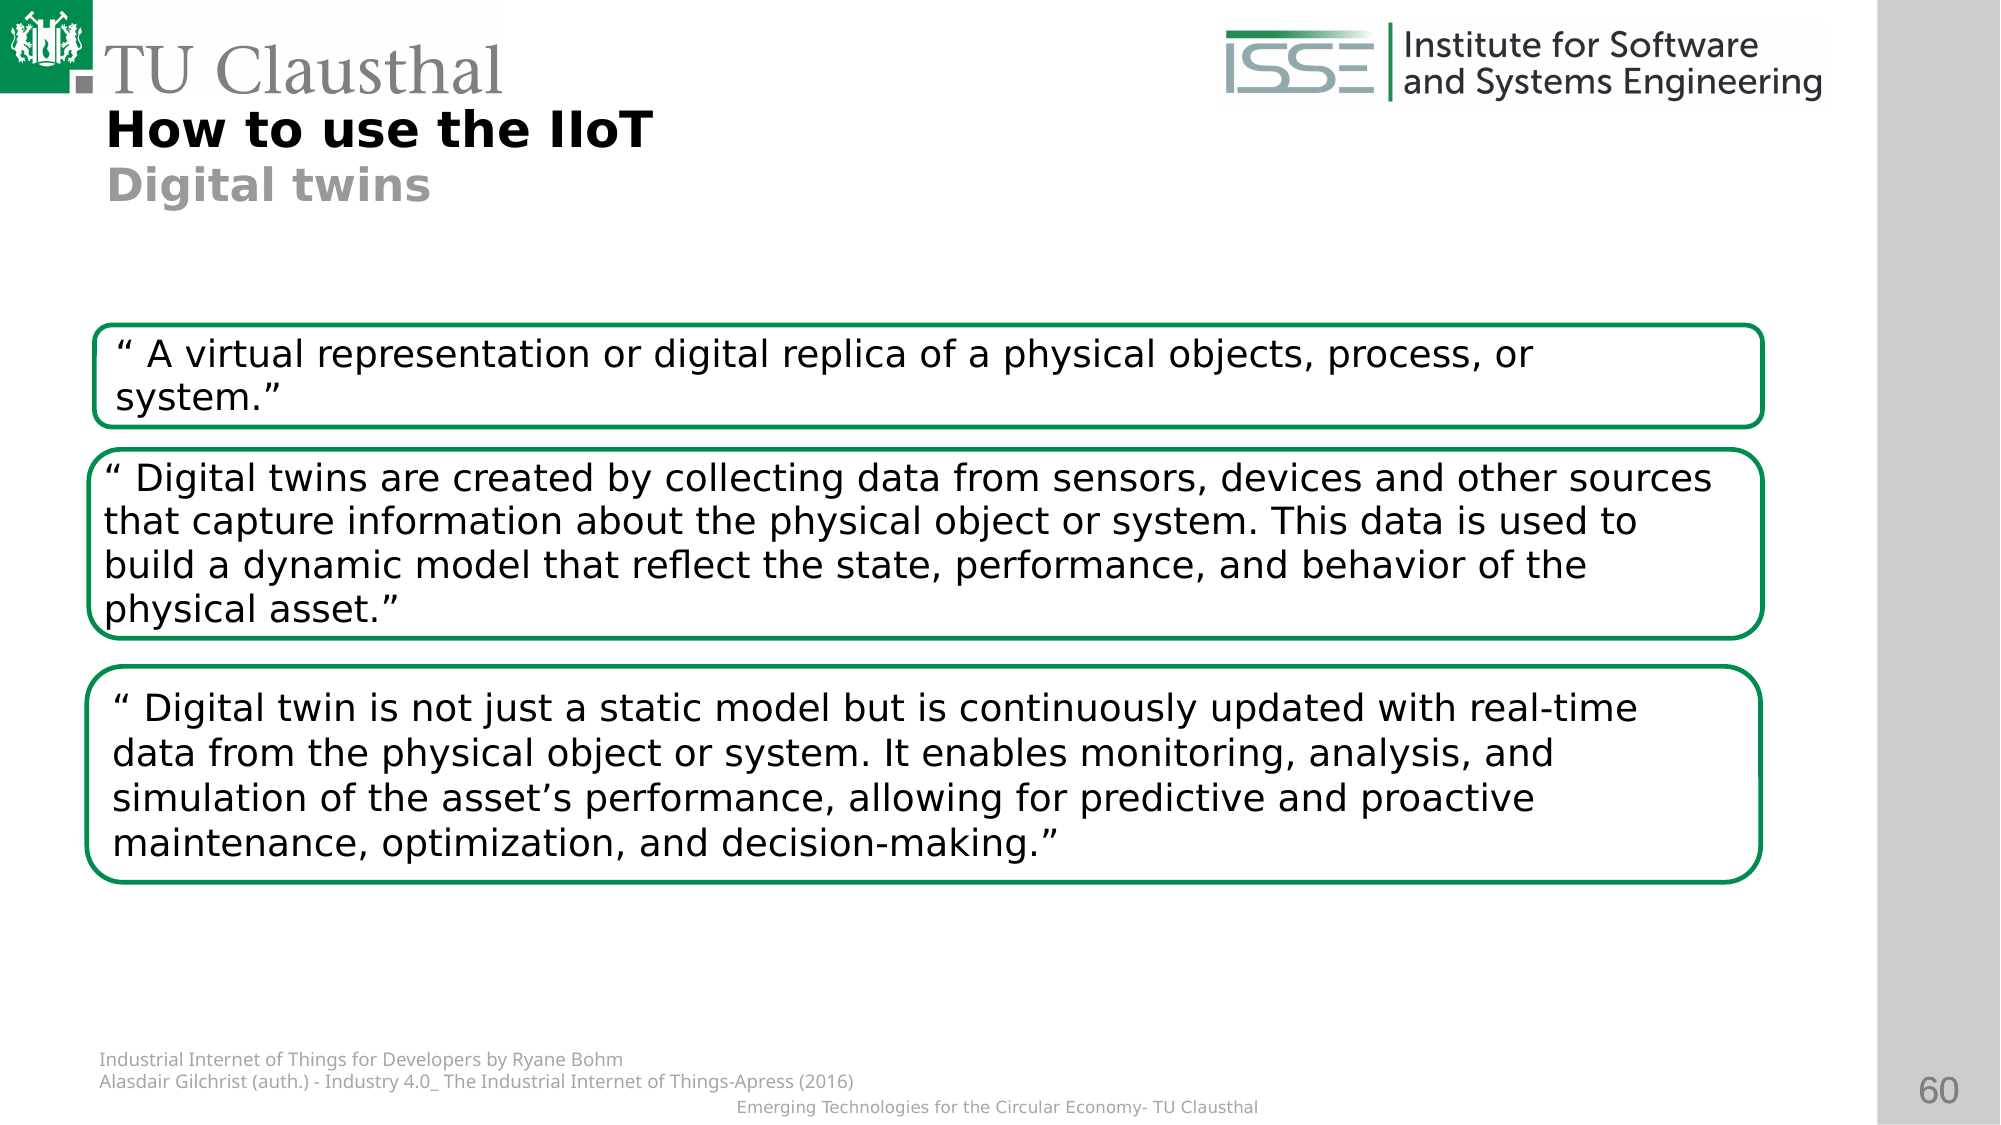

# How to use the IIoT Digital twins
“ A virtual representation or digital replica of a physical objects, process, or system.”
“ Digital twins are created by collecting data from sensors, devices and other sources that capture information about the physical object or system. This data is used to build a dynamic model that reflect the state, performance, and behavior of the physical asset.”
“ Digital twin is not just a static model but is continuously updated with real-time data from the physical object or system. It enables monitoring, analysis, and simulation of the asset’s performance, allowing for predictive and proactive maintenance, optimization, and decision-making.”
Industrial Internet of Things for Developers by Ryane Bohm
Alasdair Gilchrist (auth.) - Industry 4.0_ The Industrial Internet of Things-Apress (2016)